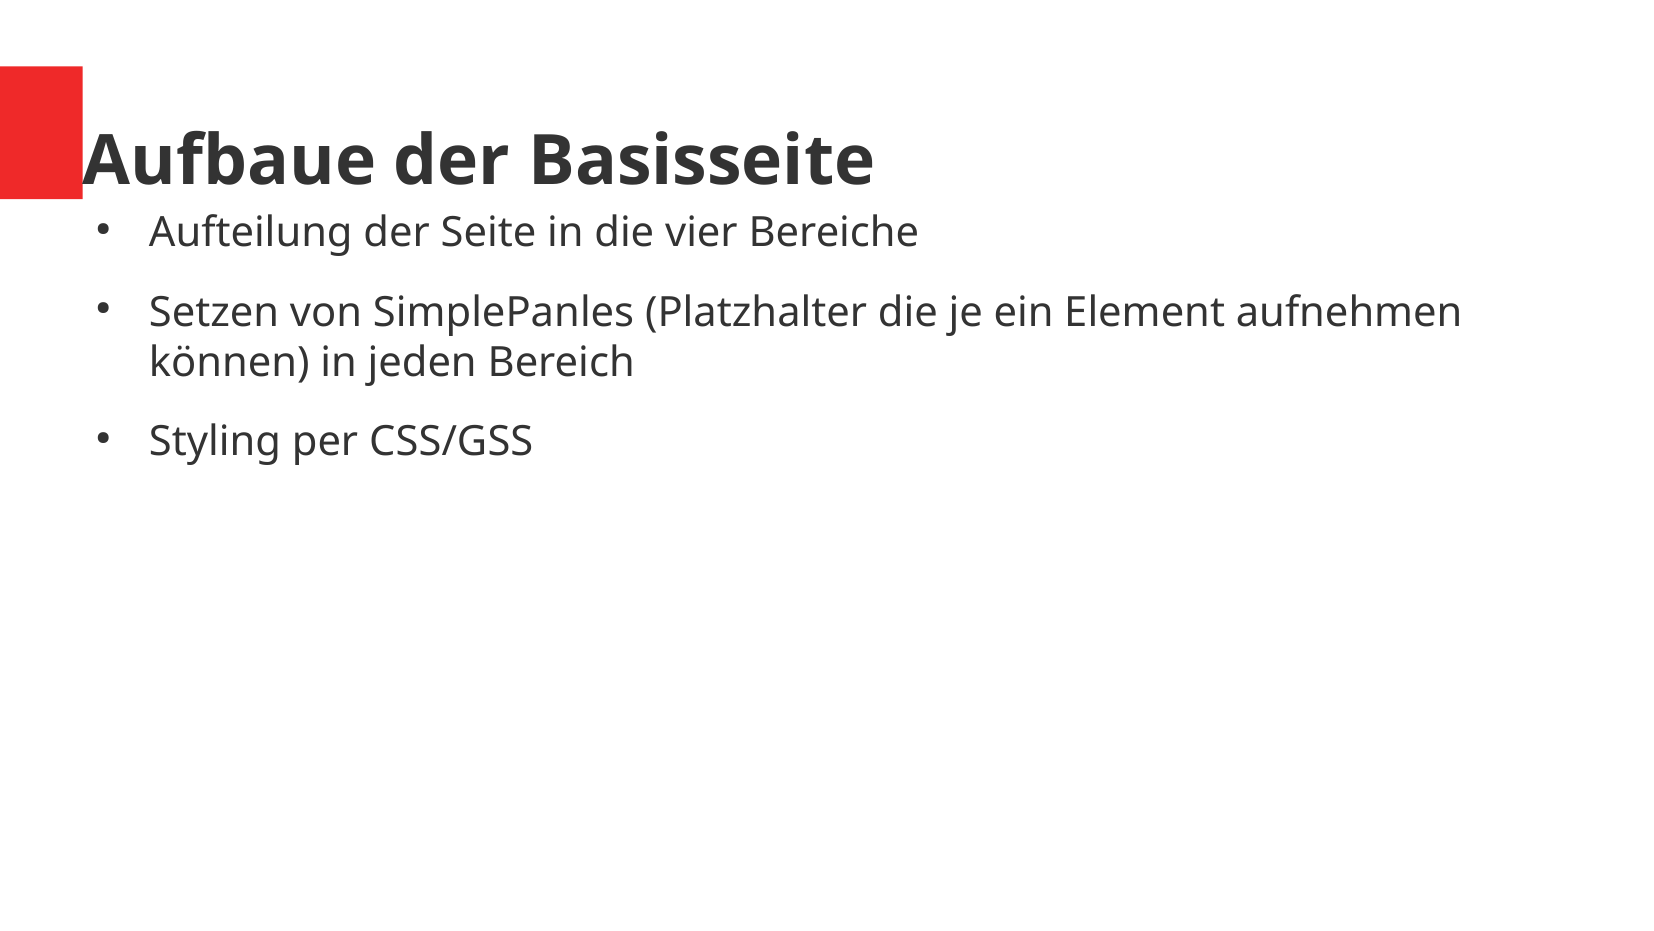

# Aufbaue der Basisseite
Aufteilung der Seite in die vier Bereiche
Setzen von SimplePanles (Platzhalter die je ein Element aufnehmen können) in jeden Bereich
Styling per CSS/GSS